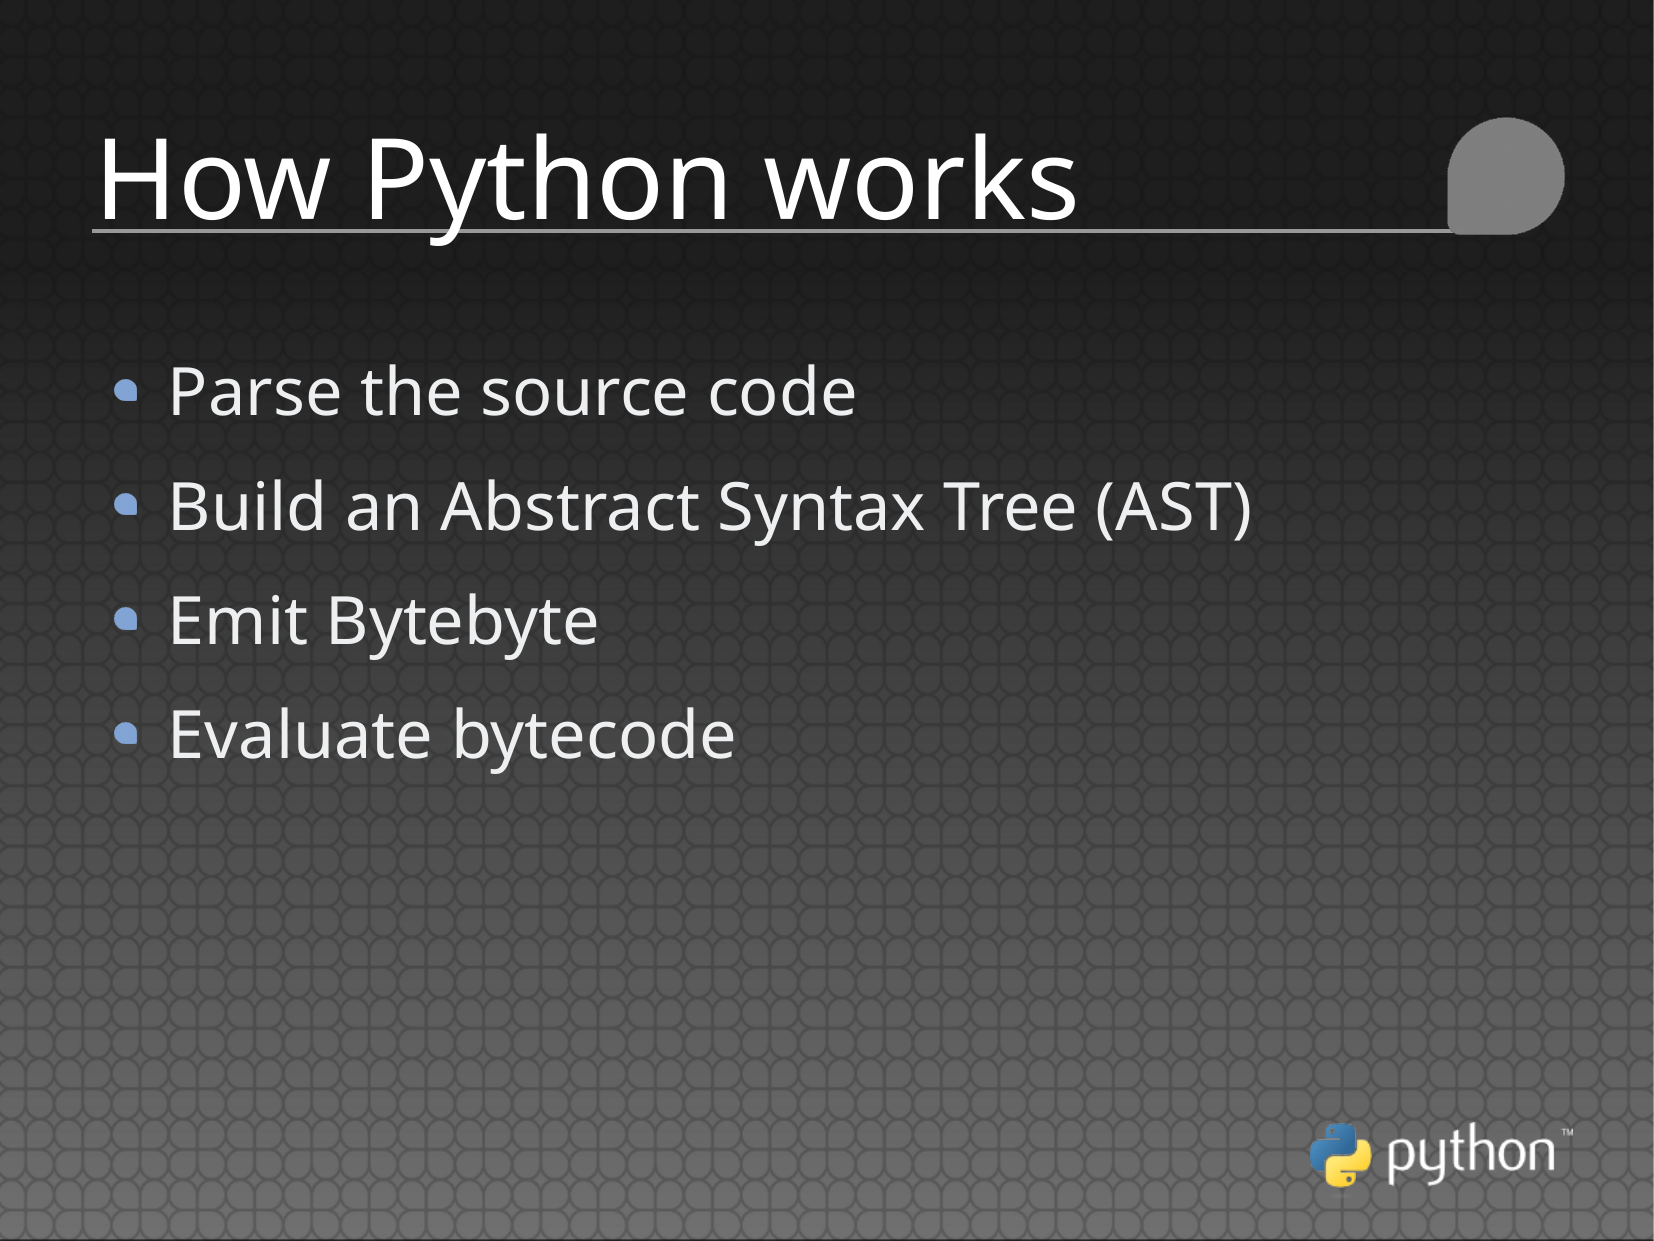

How Python works
# Parse the source code
Build an Abstract Syntax Tree (AST)
Emit Bytebyte
Evaluate bytecode